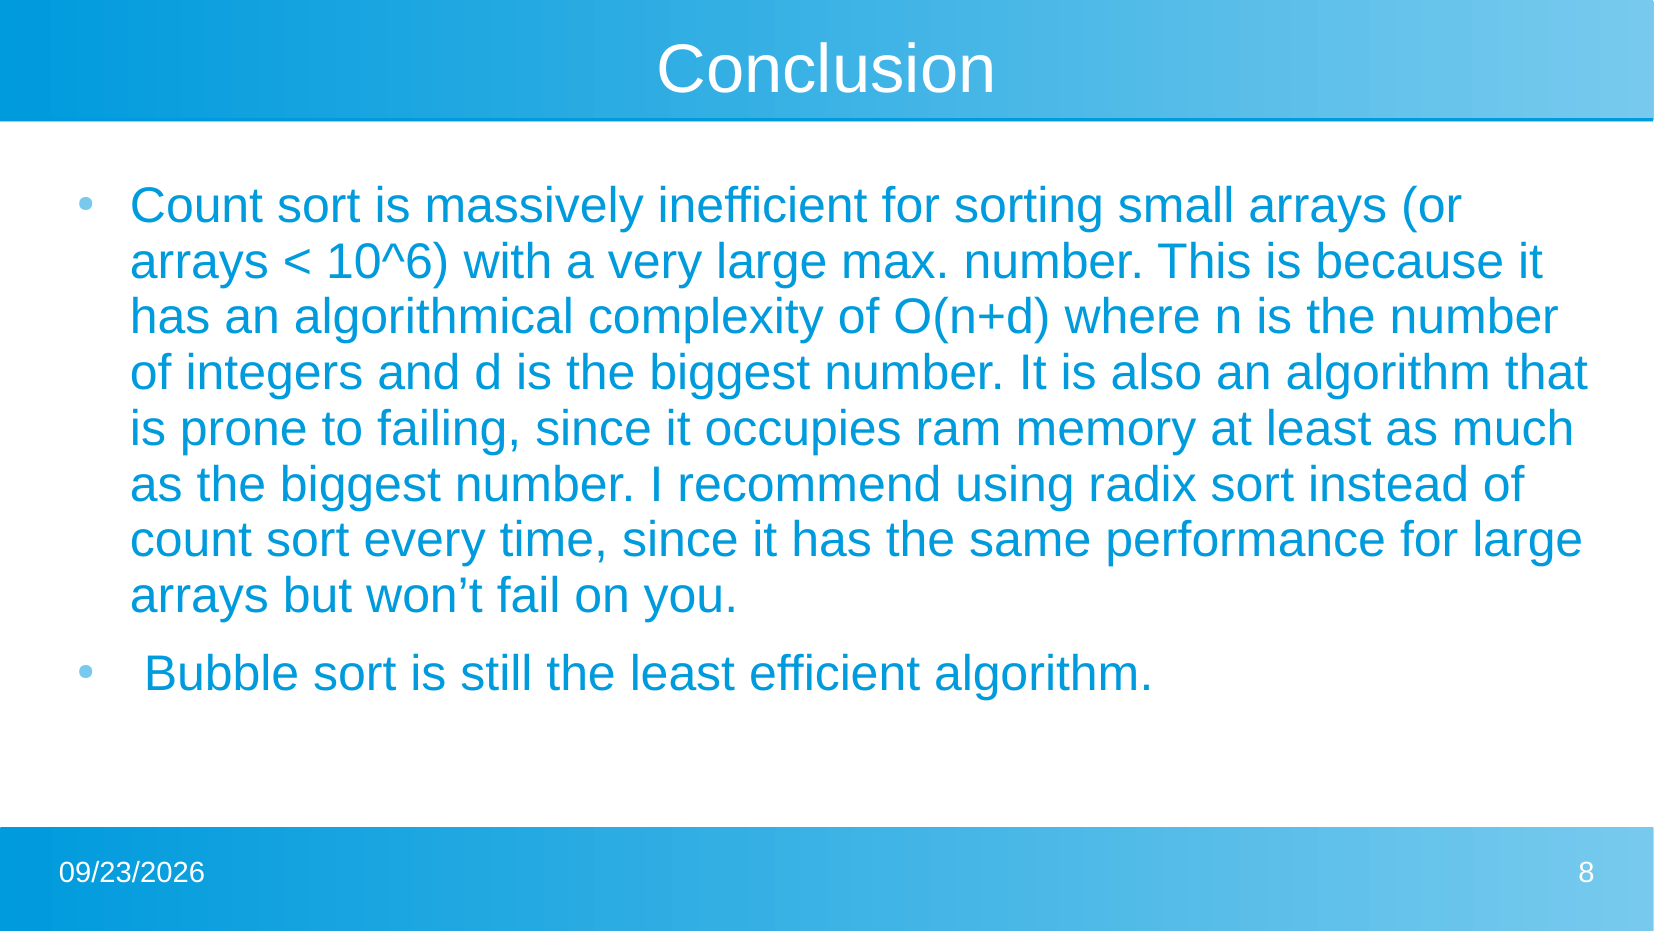

# Conclusion
Count sort is massively inefficient for sorting small arrays (or arrays < 10^6) with a very large max. number. This is because it has an algorithmical complexity of O(n+d) where n is the number of integers and d is the biggest number. It is also an algorithm that is prone to failing, since it occupies ram memory at least as much as the biggest number. I recommend using radix sort instead of count sort every time, since it has the same performance for large arrays but won’t fail on you.
 Bubble sort is still the least efficient algorithm.
8